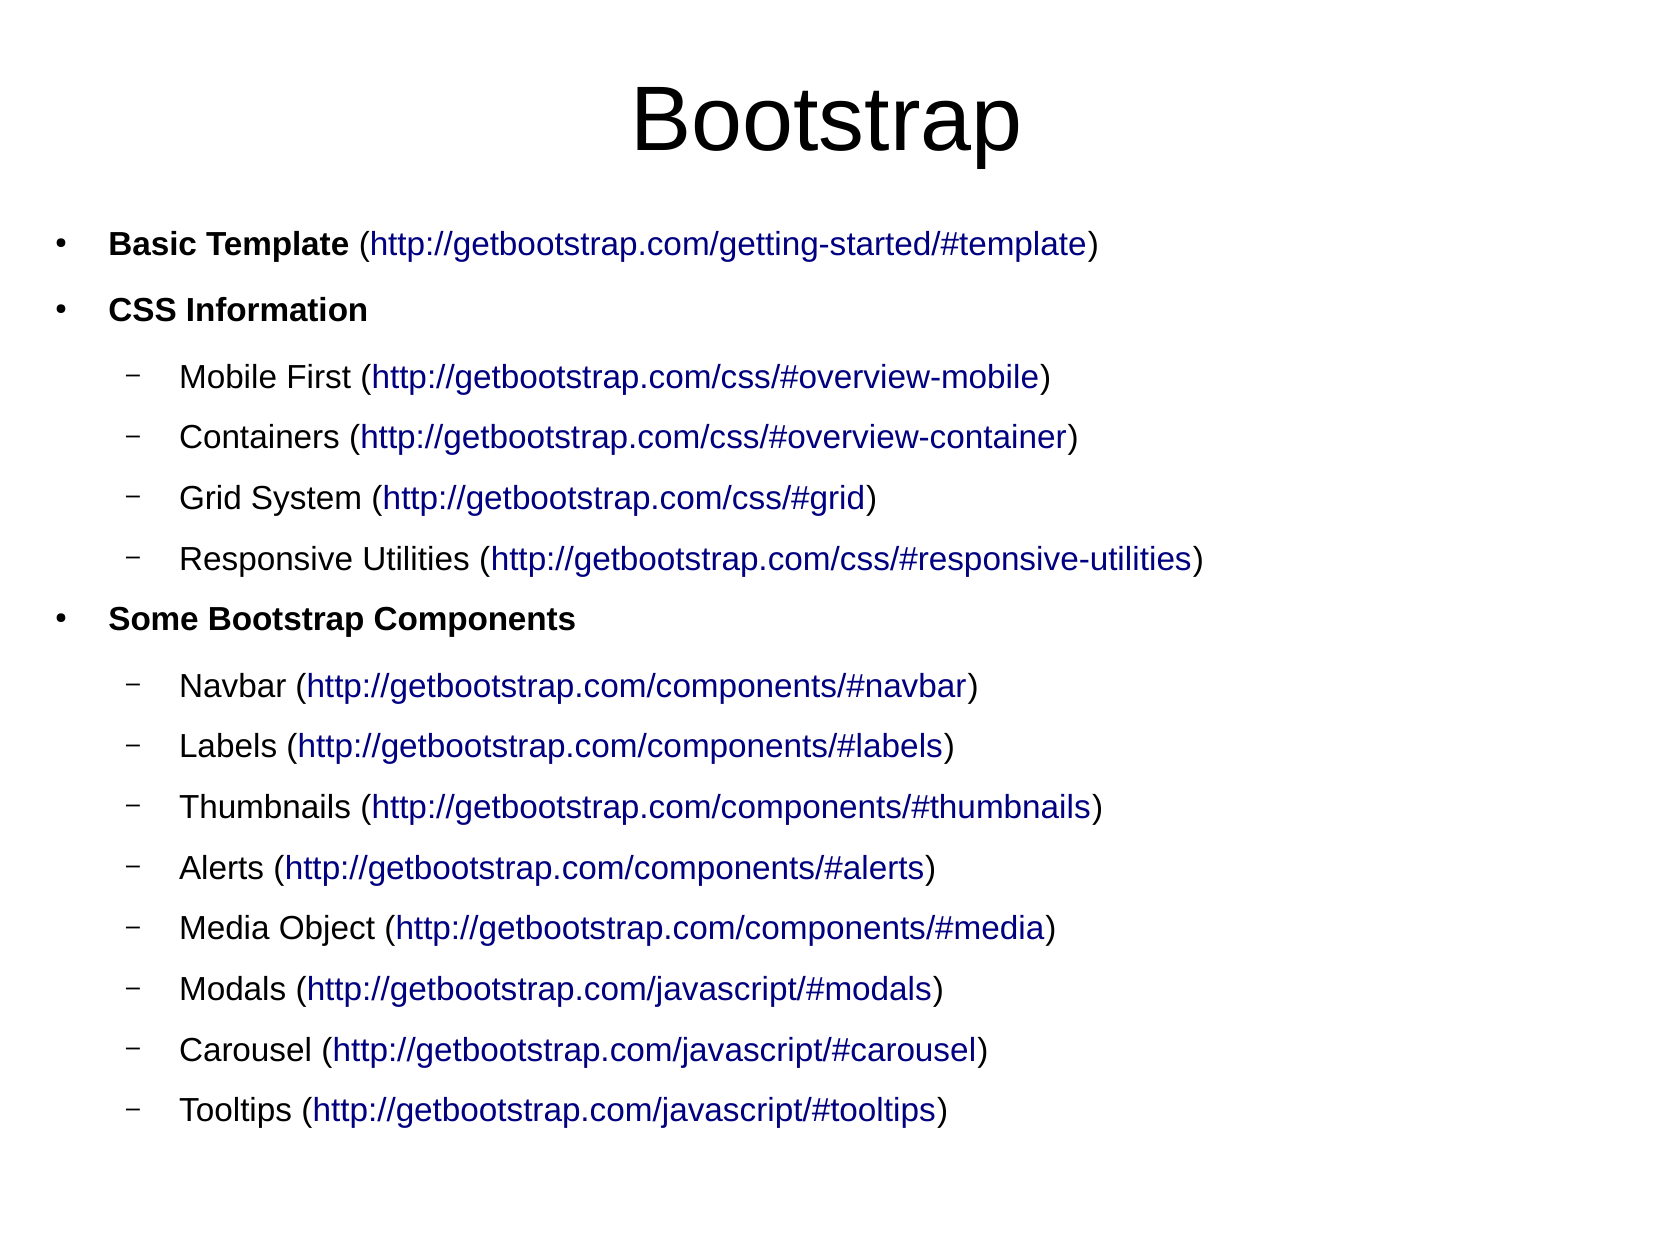

# Bootstrap
Basic Template (http://getbootstrap.com/getting-started/#template)
CSS Information
Mobile First (http://getbootstrap.com/css/#overview-mobile)
Containers (http://getbootstrap.com/css/#overview-container)
Grid System (http://getbootstrap.com/css/#grid)
Responsive Utilities (http://getbootstrap.com/css/#responsive-utilities)
Some Bootstrap Components
Navbar (http://getbootstrap.com/components/#navbar)
Labels (http://getbootstrap.com/components/#labels)
Thumbnails (http://getbootstrap.com/components/#thumbnails)
Alerts (http://getbootstrap.com/components/#alerts)
Media Object (http://getbootstrap.com/components/#media)
Modals (http://getbootstrap.com/javascript/#modals)
Carousel (http://getbootstrap.com/javascript/#carousel)
Tooltips (http://getbootstrap.com/javascript/#tooltips)